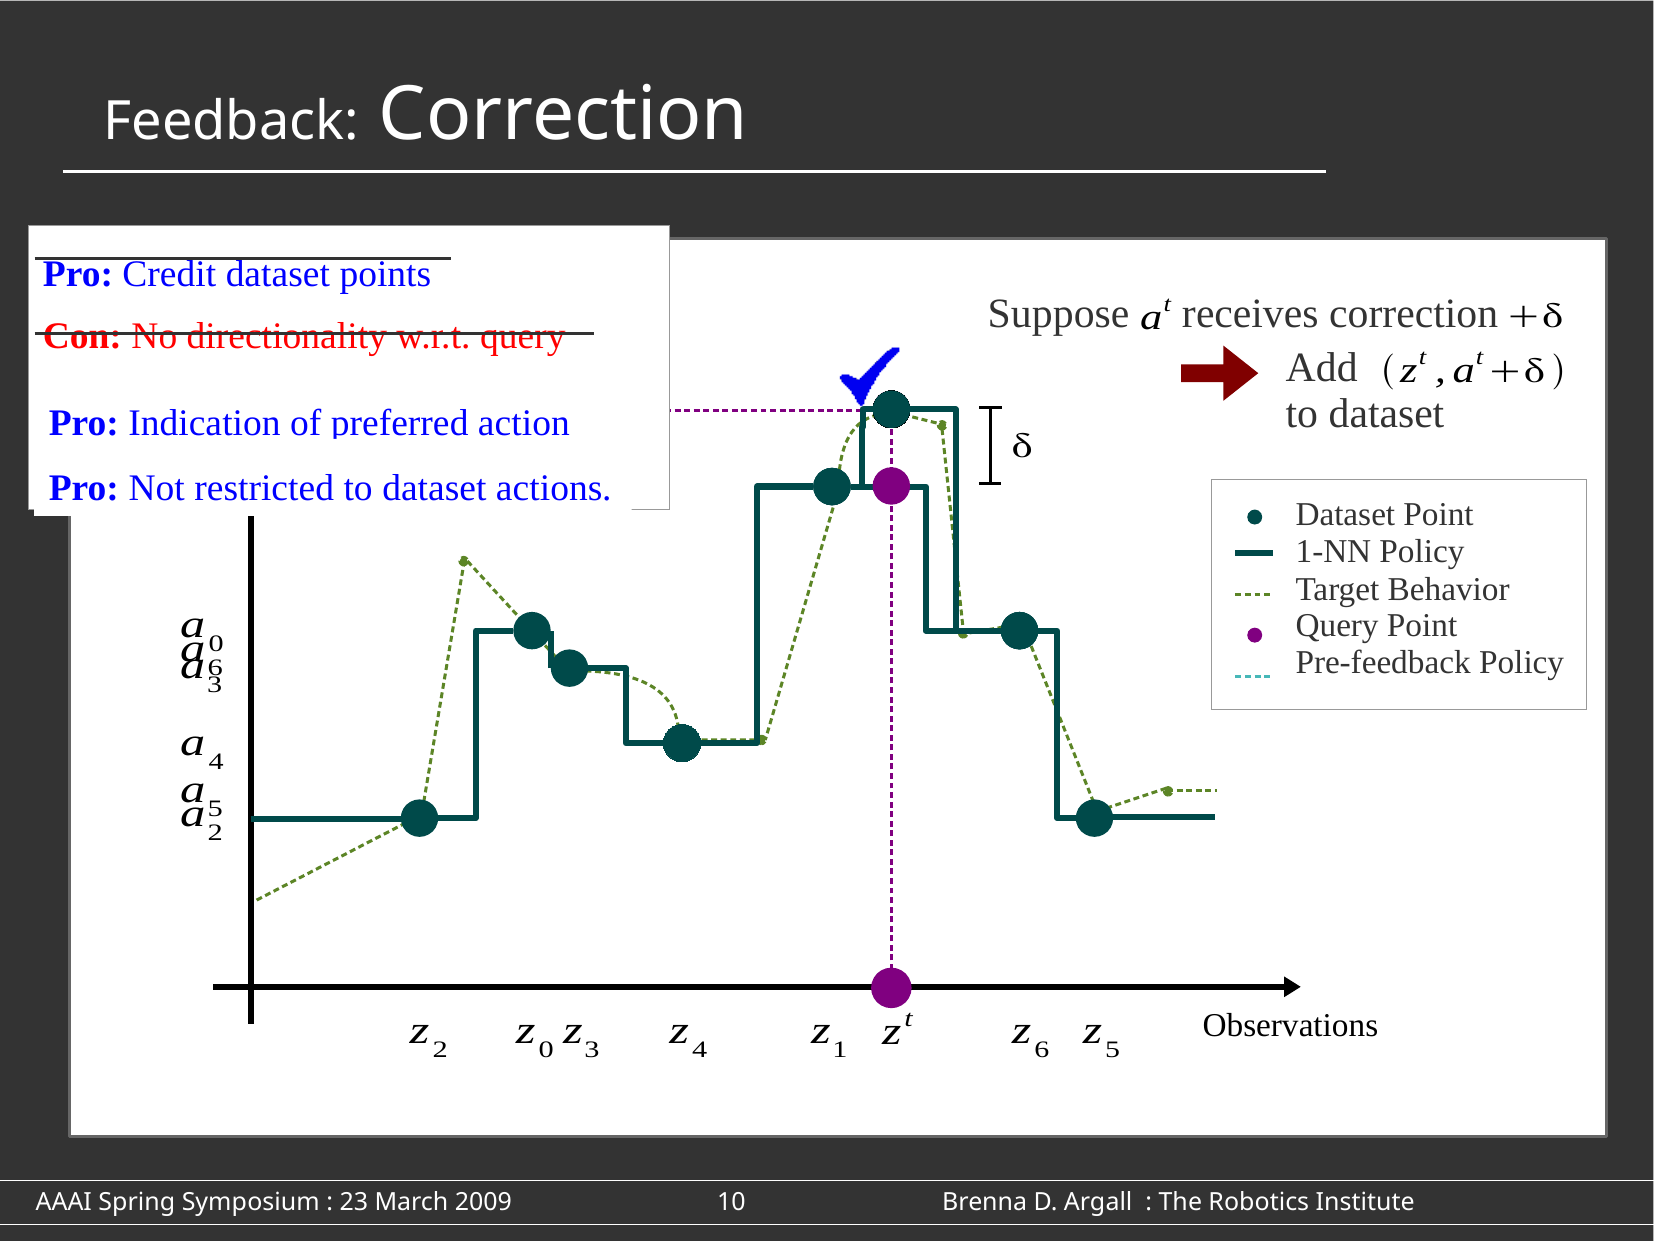

Feedback: Correction
 AAAI Spring Symposium : 23 March 2009 Brenna D. Argall : The Robotics Institute
Pro: Credit dataset points
Con: No directionality w.r.t. query
Con: No indication of preferred action
Con: Restricted to dataset actions
Suppose receives correction
Add
to dataset
Pro: Indication of preferred action
Pro: Not restricted to dataset actions.
Dataset Point
1-NN Policy
Target Behavior
Query Point
Pre-feedback Policy
Observations